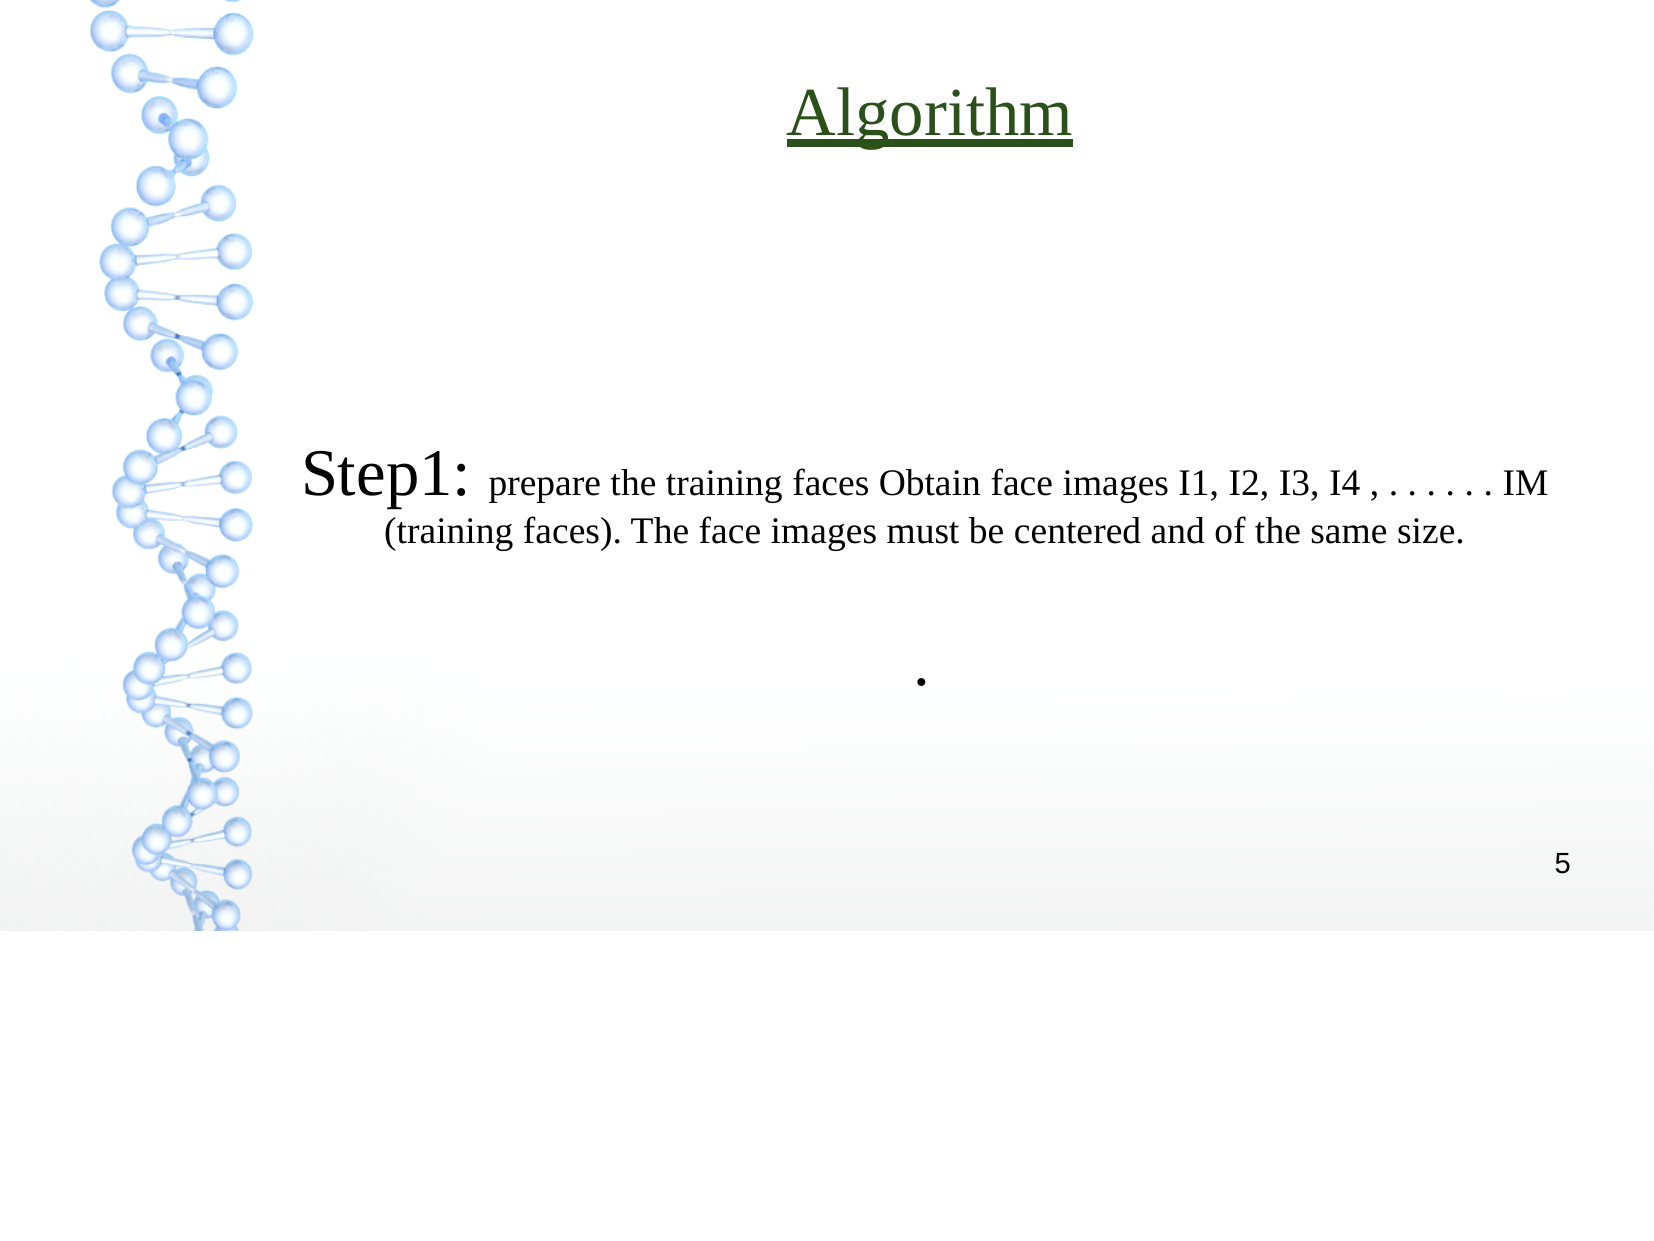

Step1: prepare the training faces Obtain face images I1, I2, I3, I4 , . . . . . . IM (training faces). The face images must be centered and of the same size.
.
# Algorithm
5